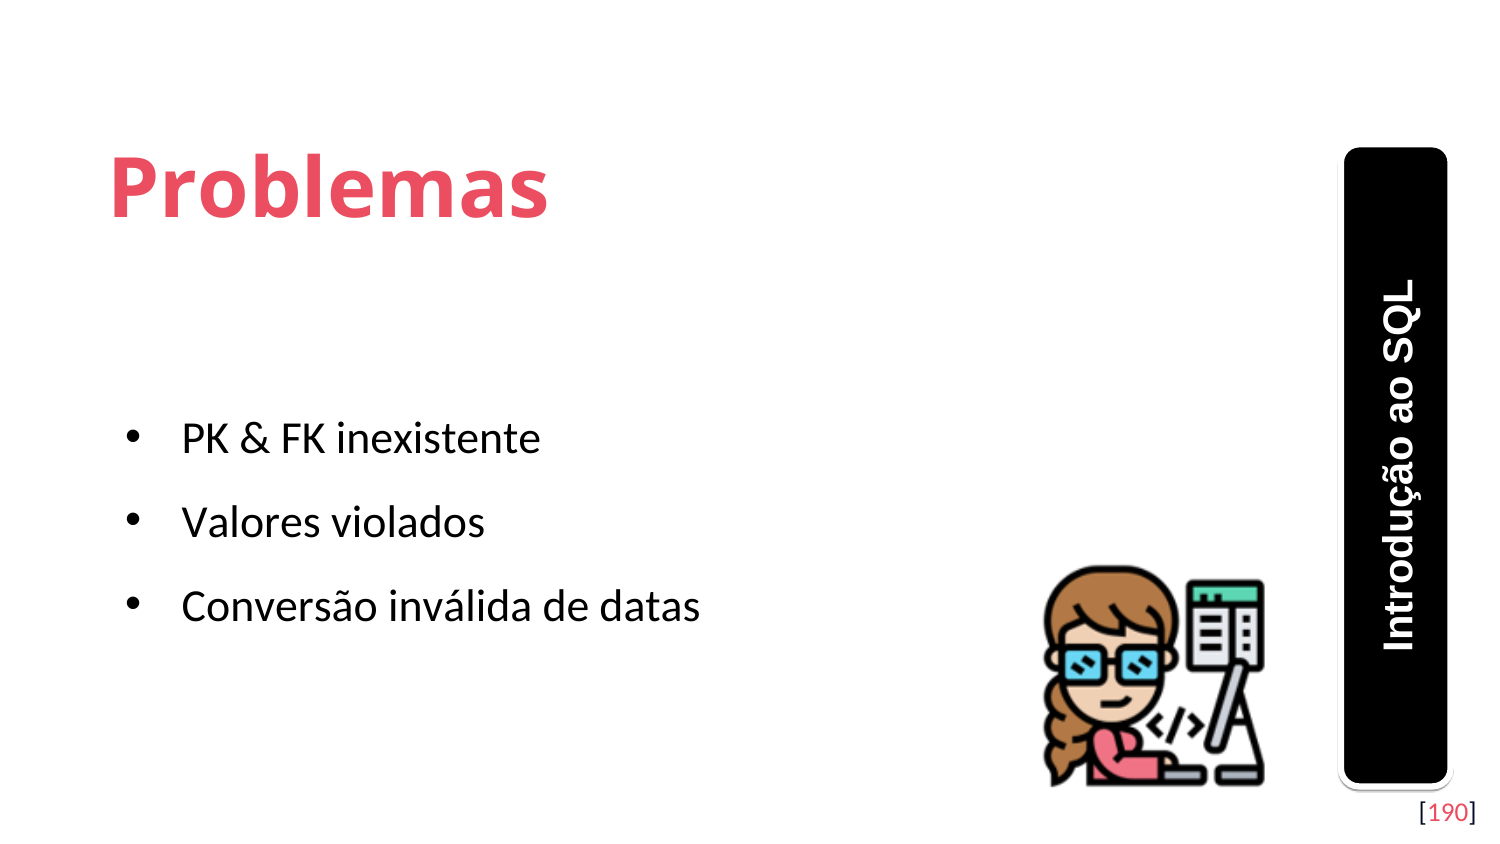

Problemas
PK & FK inexistente
Valores violados
Conversão inválida de datas
Introdução ao SQL